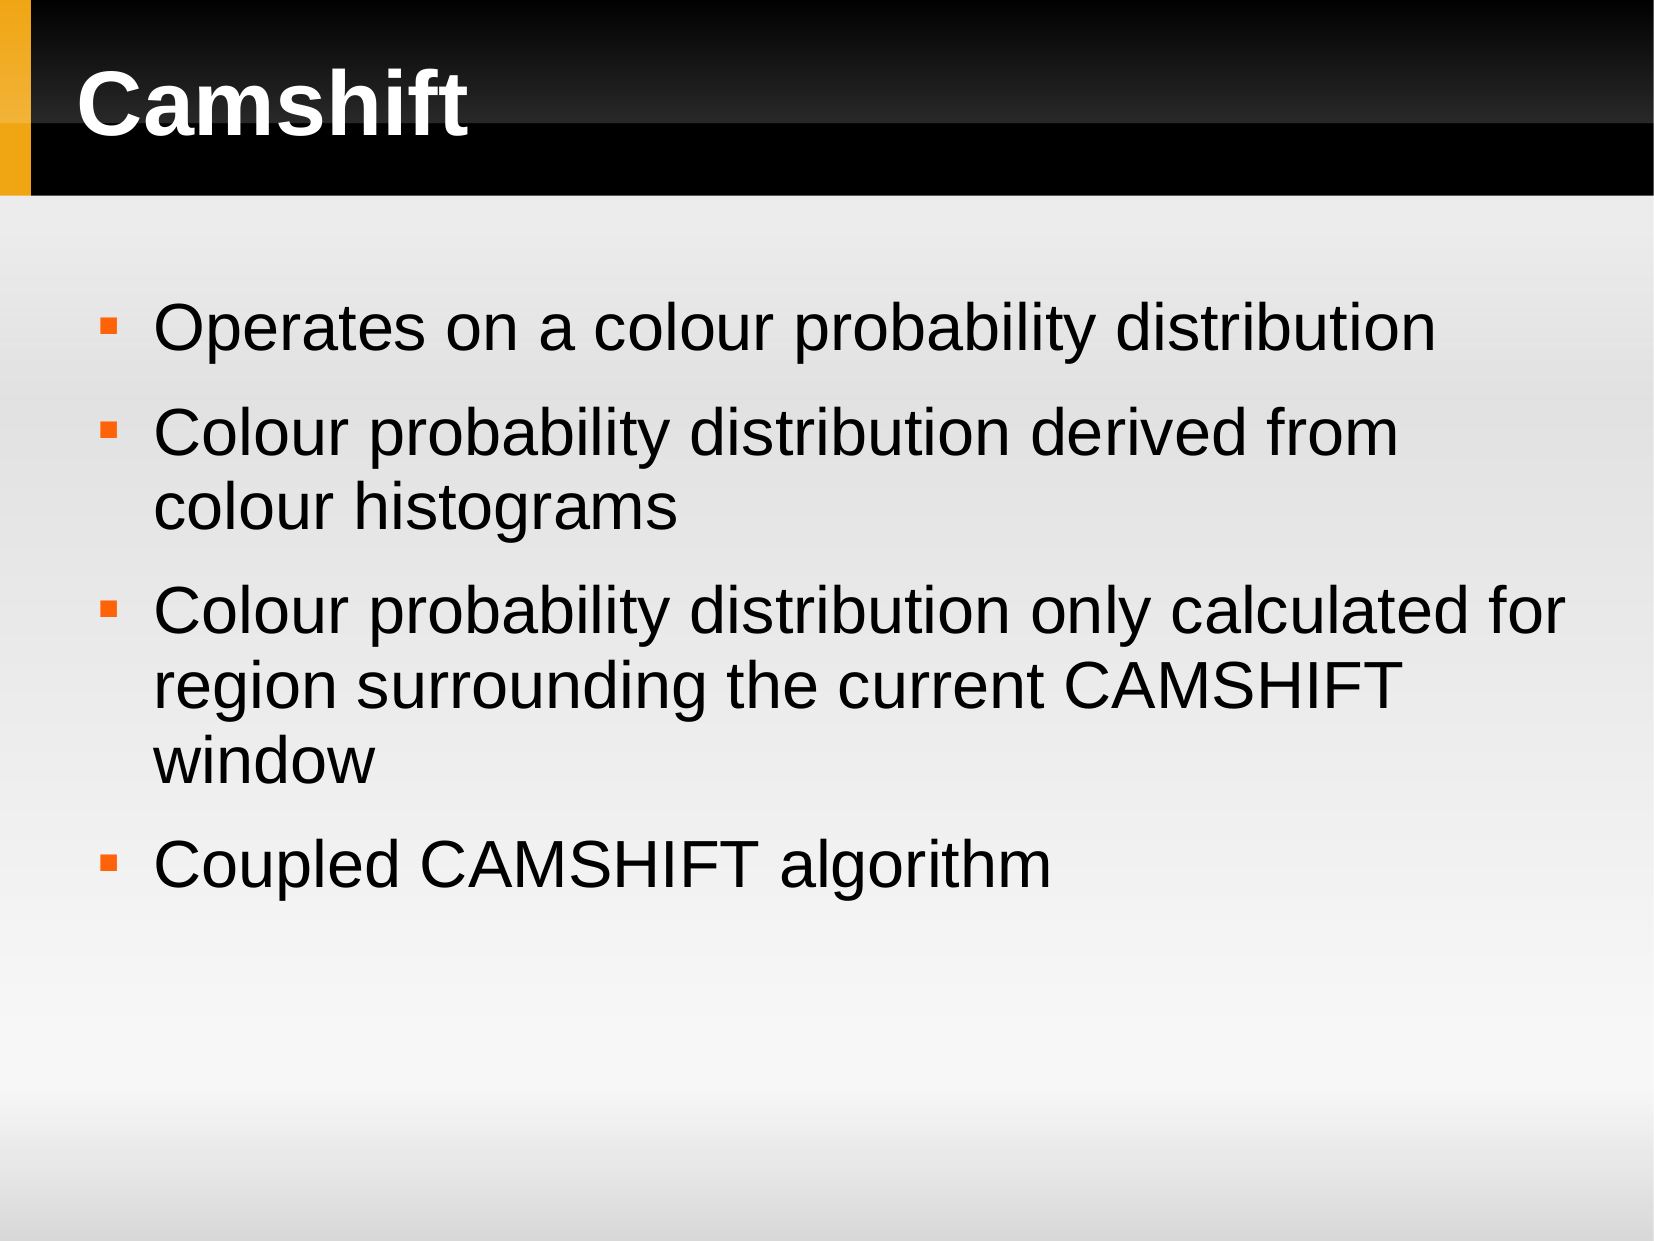

# Camshift
Operates on a colour probability distribution
Colour probability distribution derived from colour histograms
Colour probability distribution only calculated for region surrounding the current CAMSHIFT window
Coupled CAMSHIFT algorithm